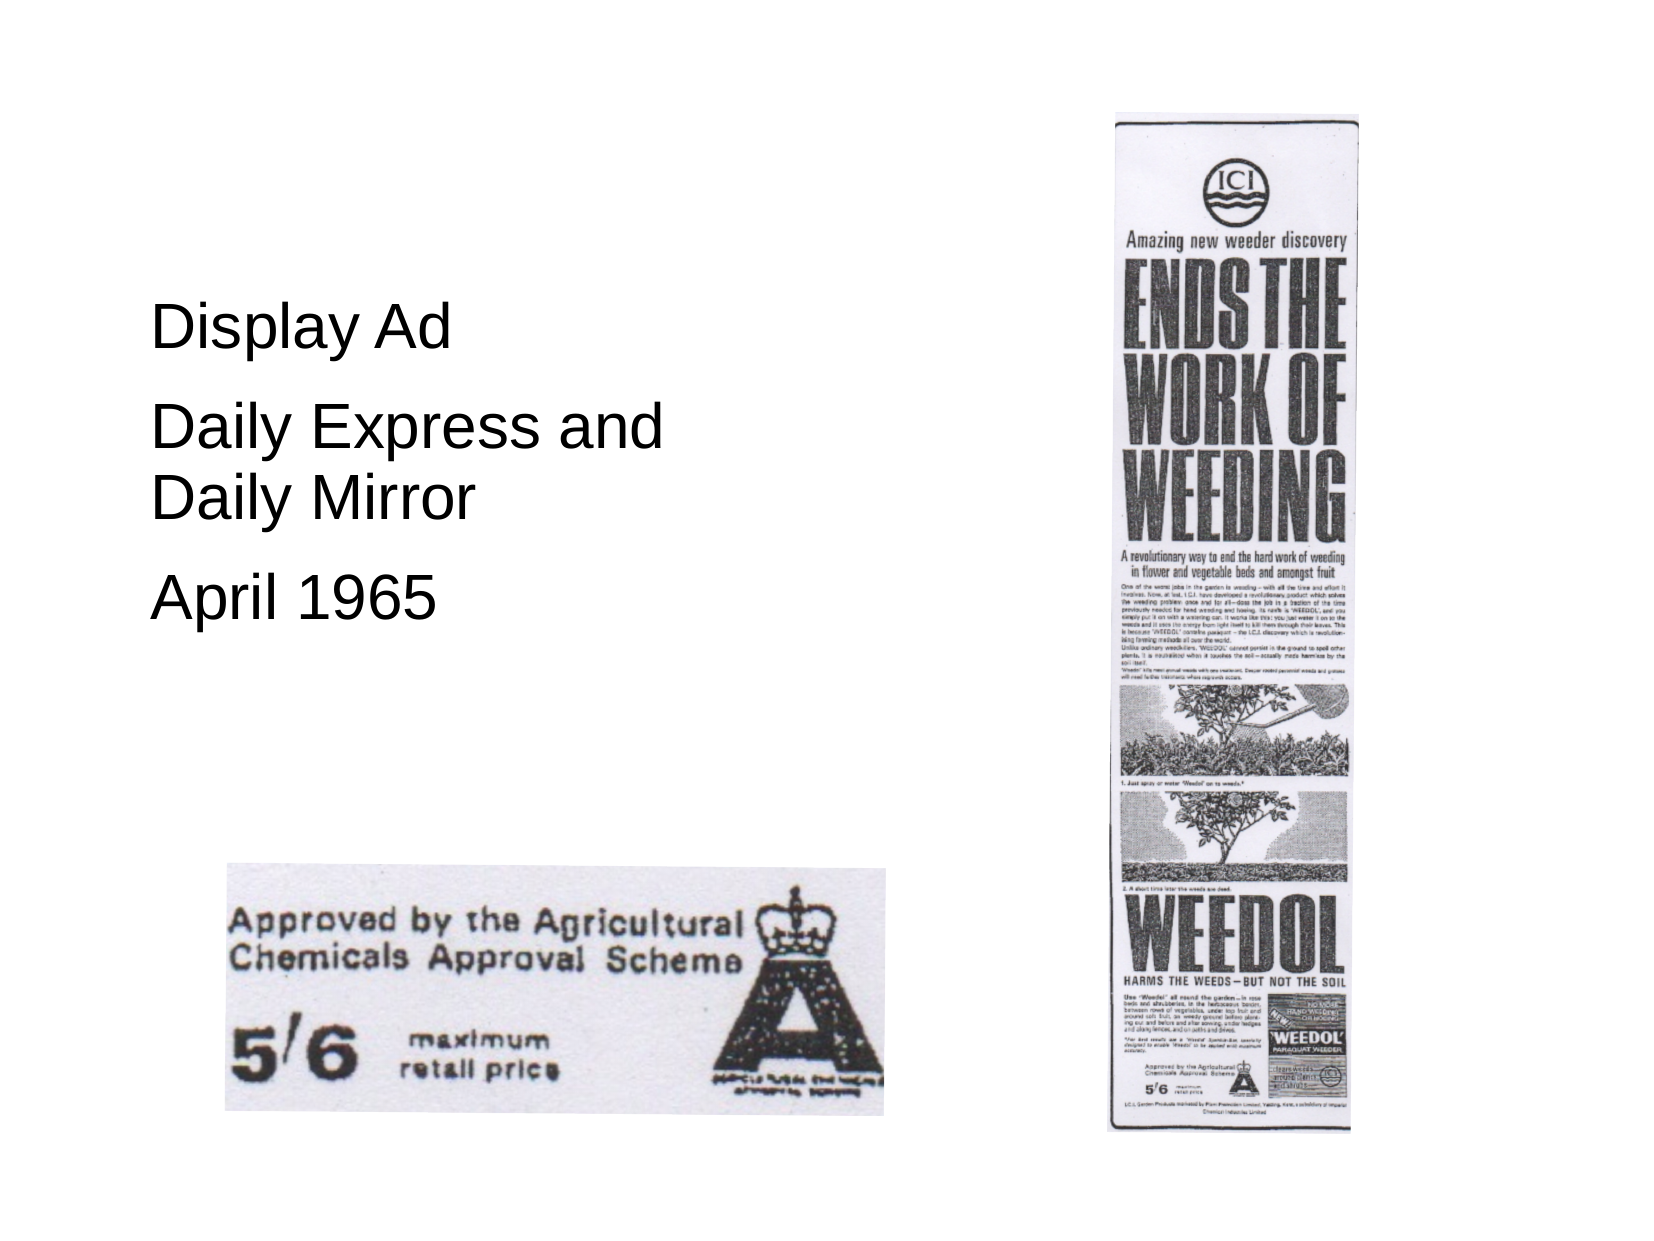

#
Display Ad
Daily Express and Daily Mirror
April 1965